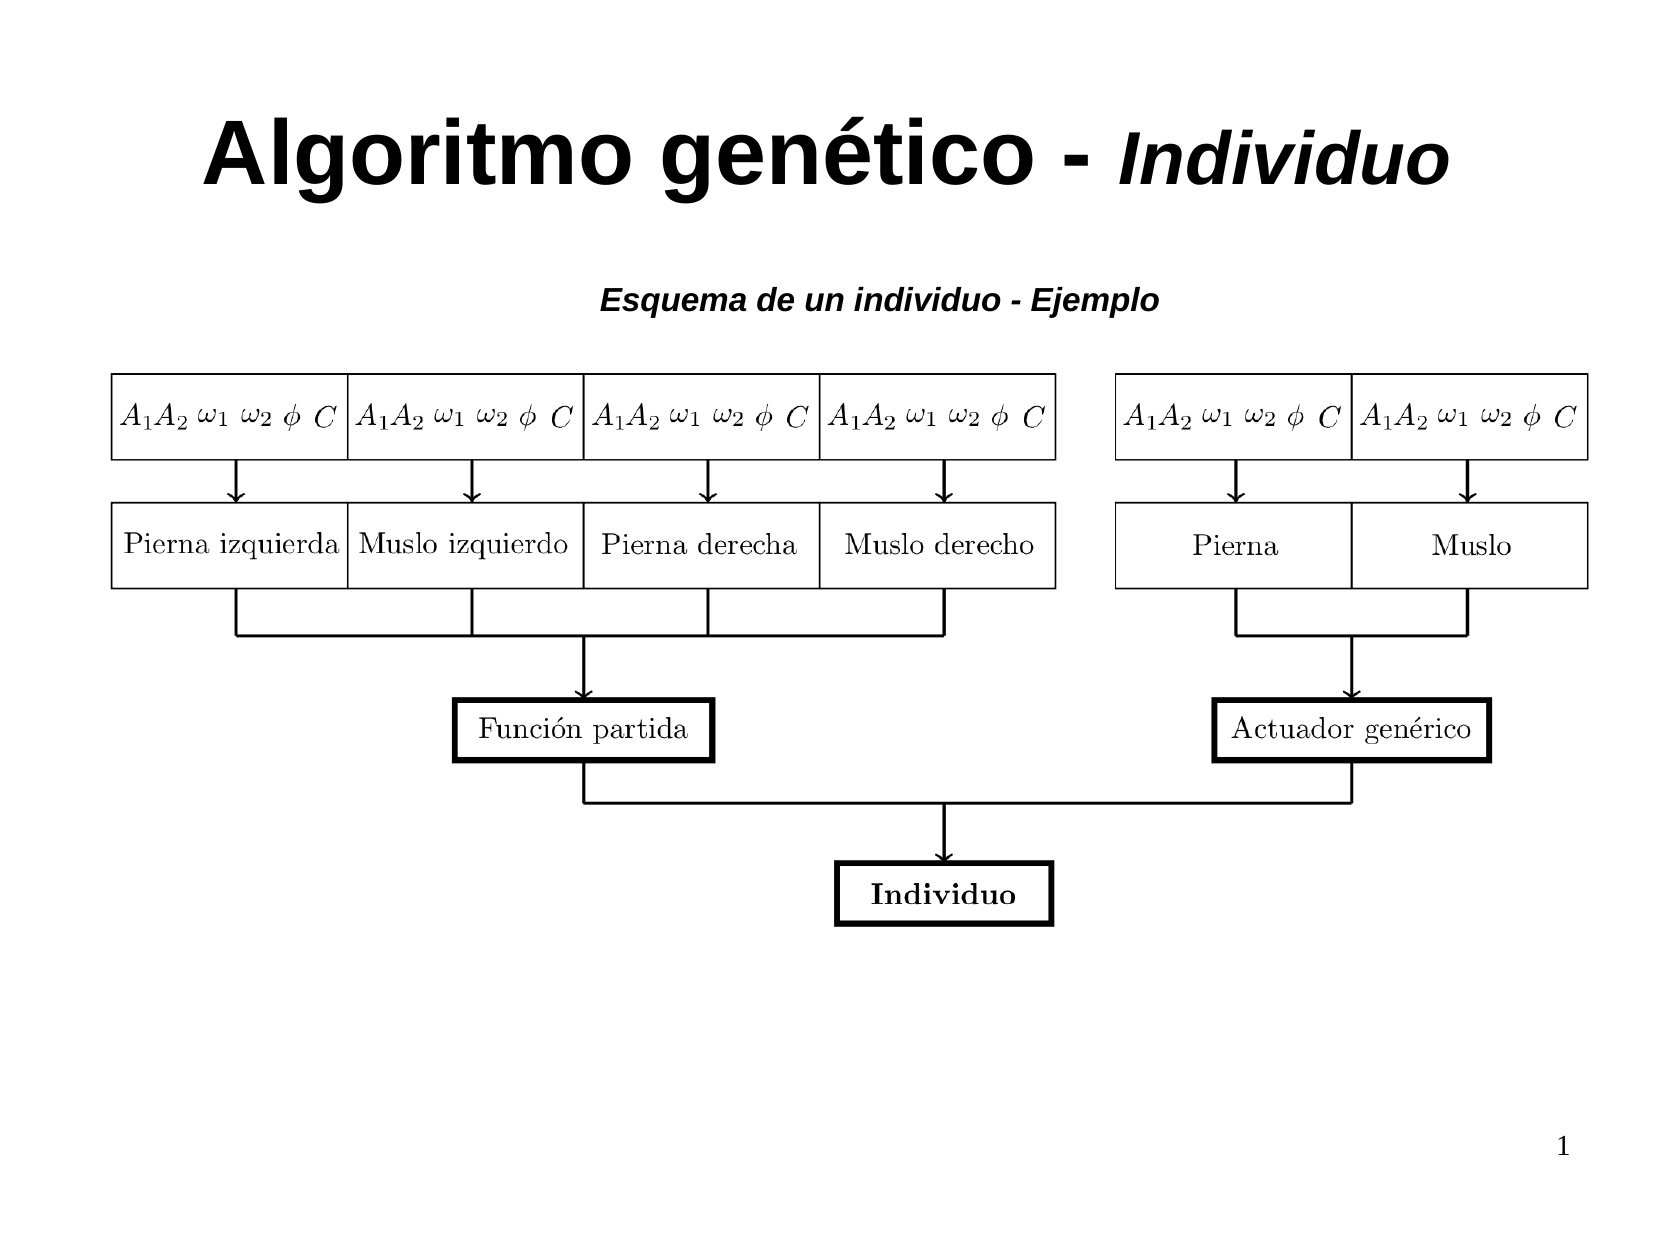

# Algoritmo genético - Individuo
Esquema de un individuo - Ejemplo
1